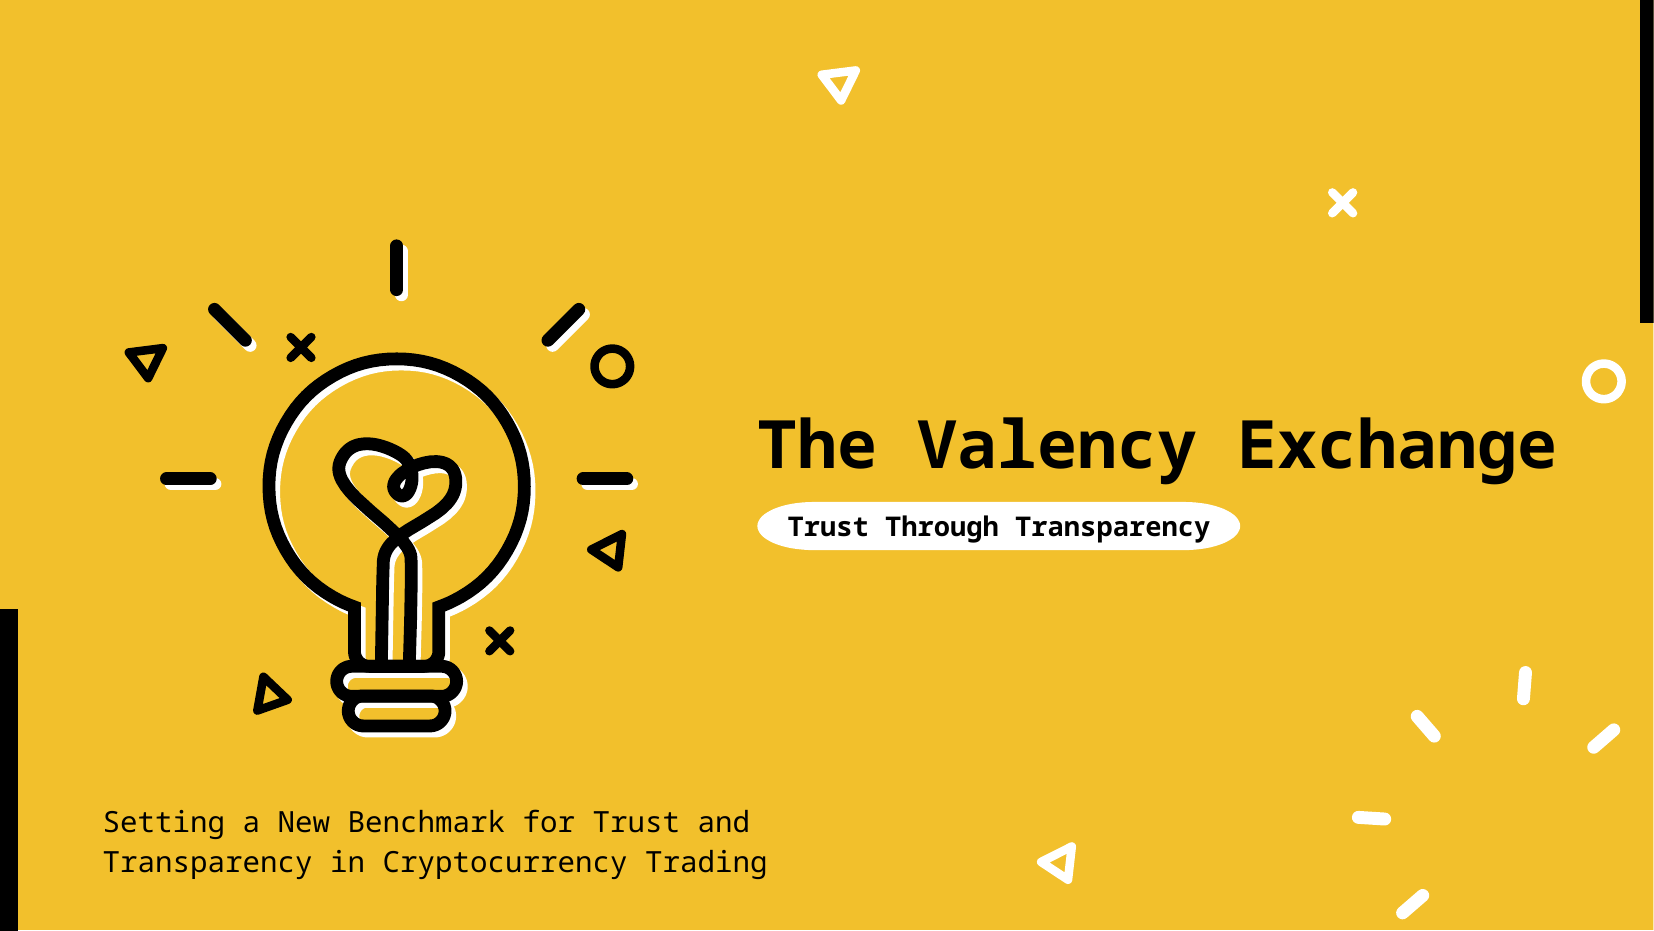

# The Valency Exchange
Trust Through Transparency
Setting a New Benchmark for Trust and Transparency in Cryptocurrency Trading